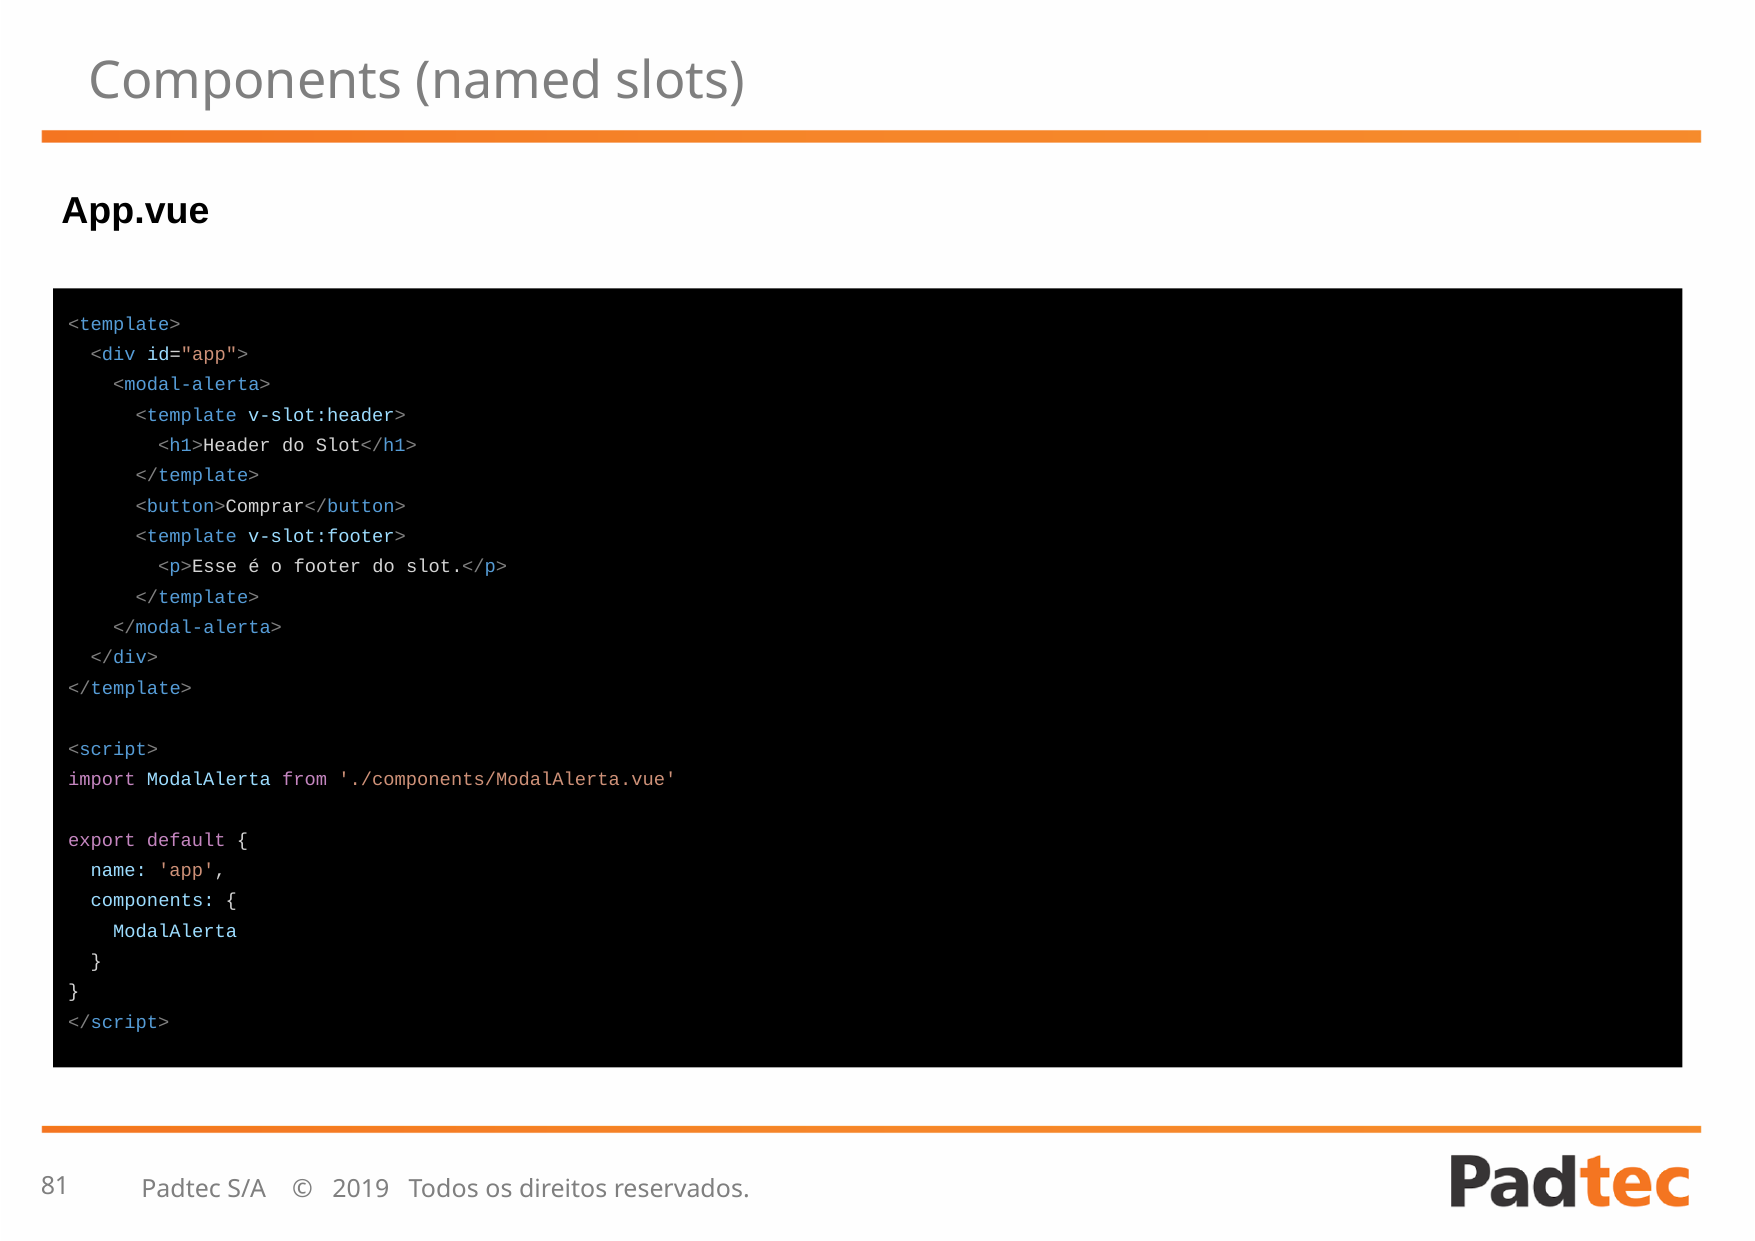

# Components (named slots)
App.vue
<template>
 <div id="app">
 <modal-alerta>
 <template v-slot:header>
 <h1>Header do Slot</h1>
 </template>
 <button>Comprar</button>
 <template v-slot:footer>
 <p>Esse é o footer do slot.</p>
 </template>
 </modal-alerta>
 </div>
</template>
<script>
import ModalAlerta from './components/ModalAlerta.vue'
export default {
 name: 'app',
 components: {
 ModalAlerta
 }
}
</script>